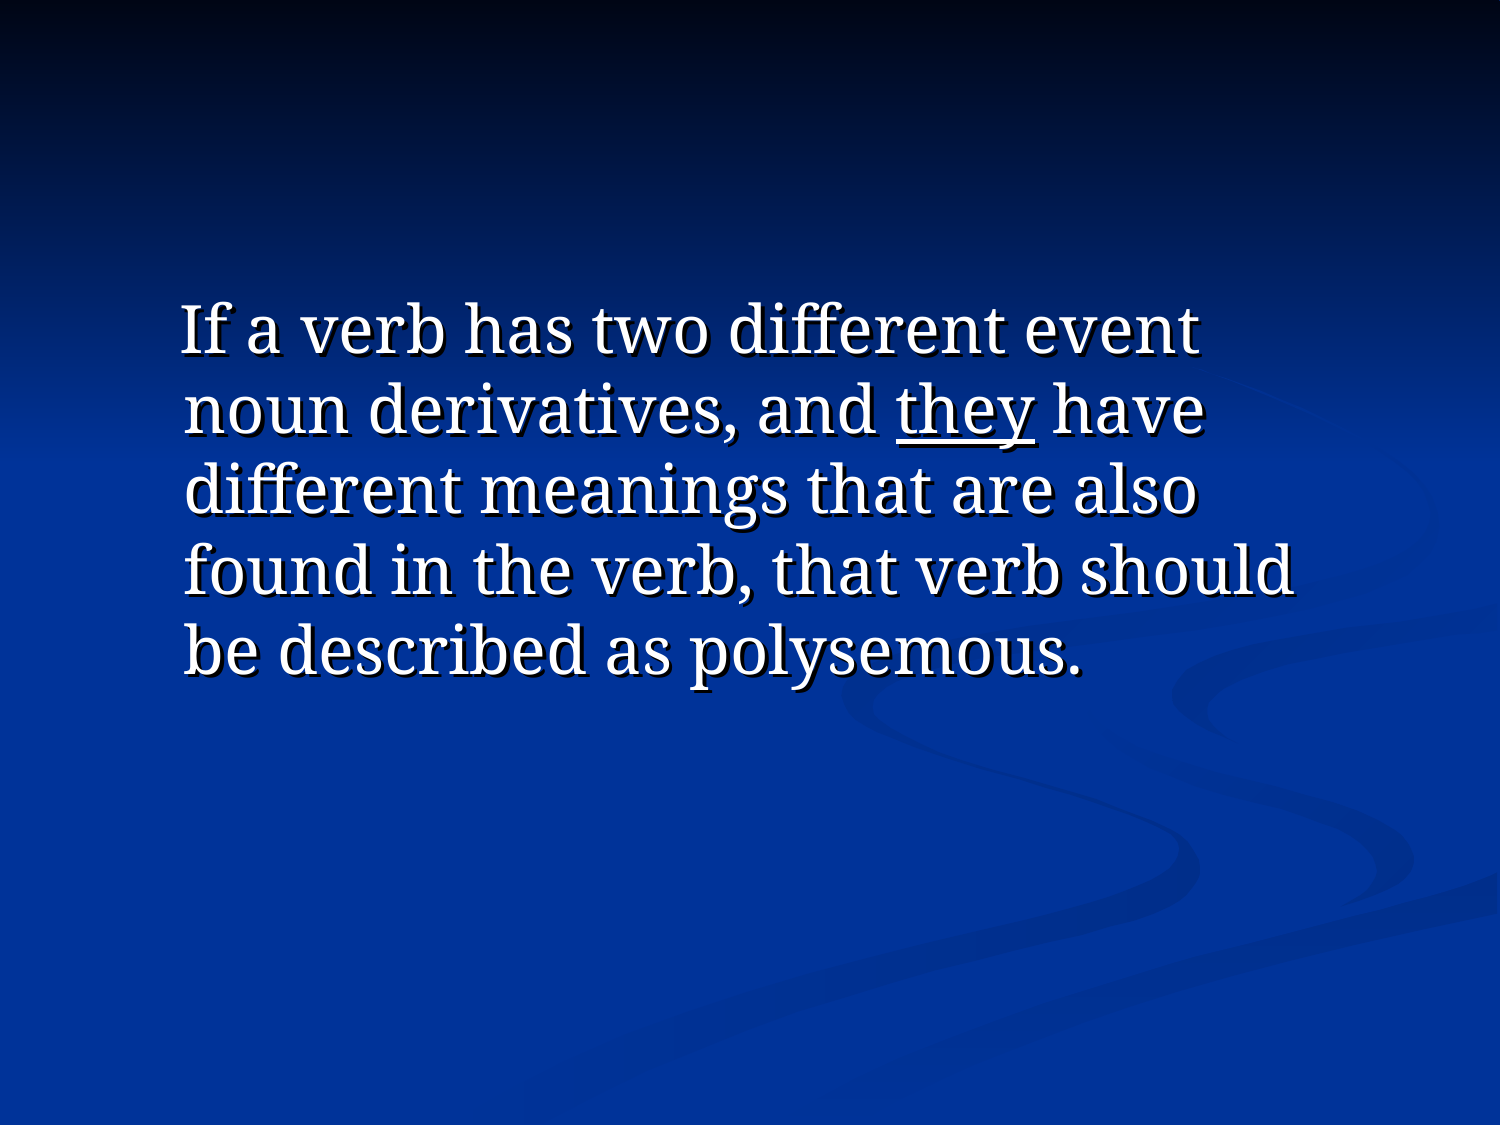

# If a verb has two different event noun derivatives, and they have different meanings that are also found in the verb, that verb should be described as polysemous.